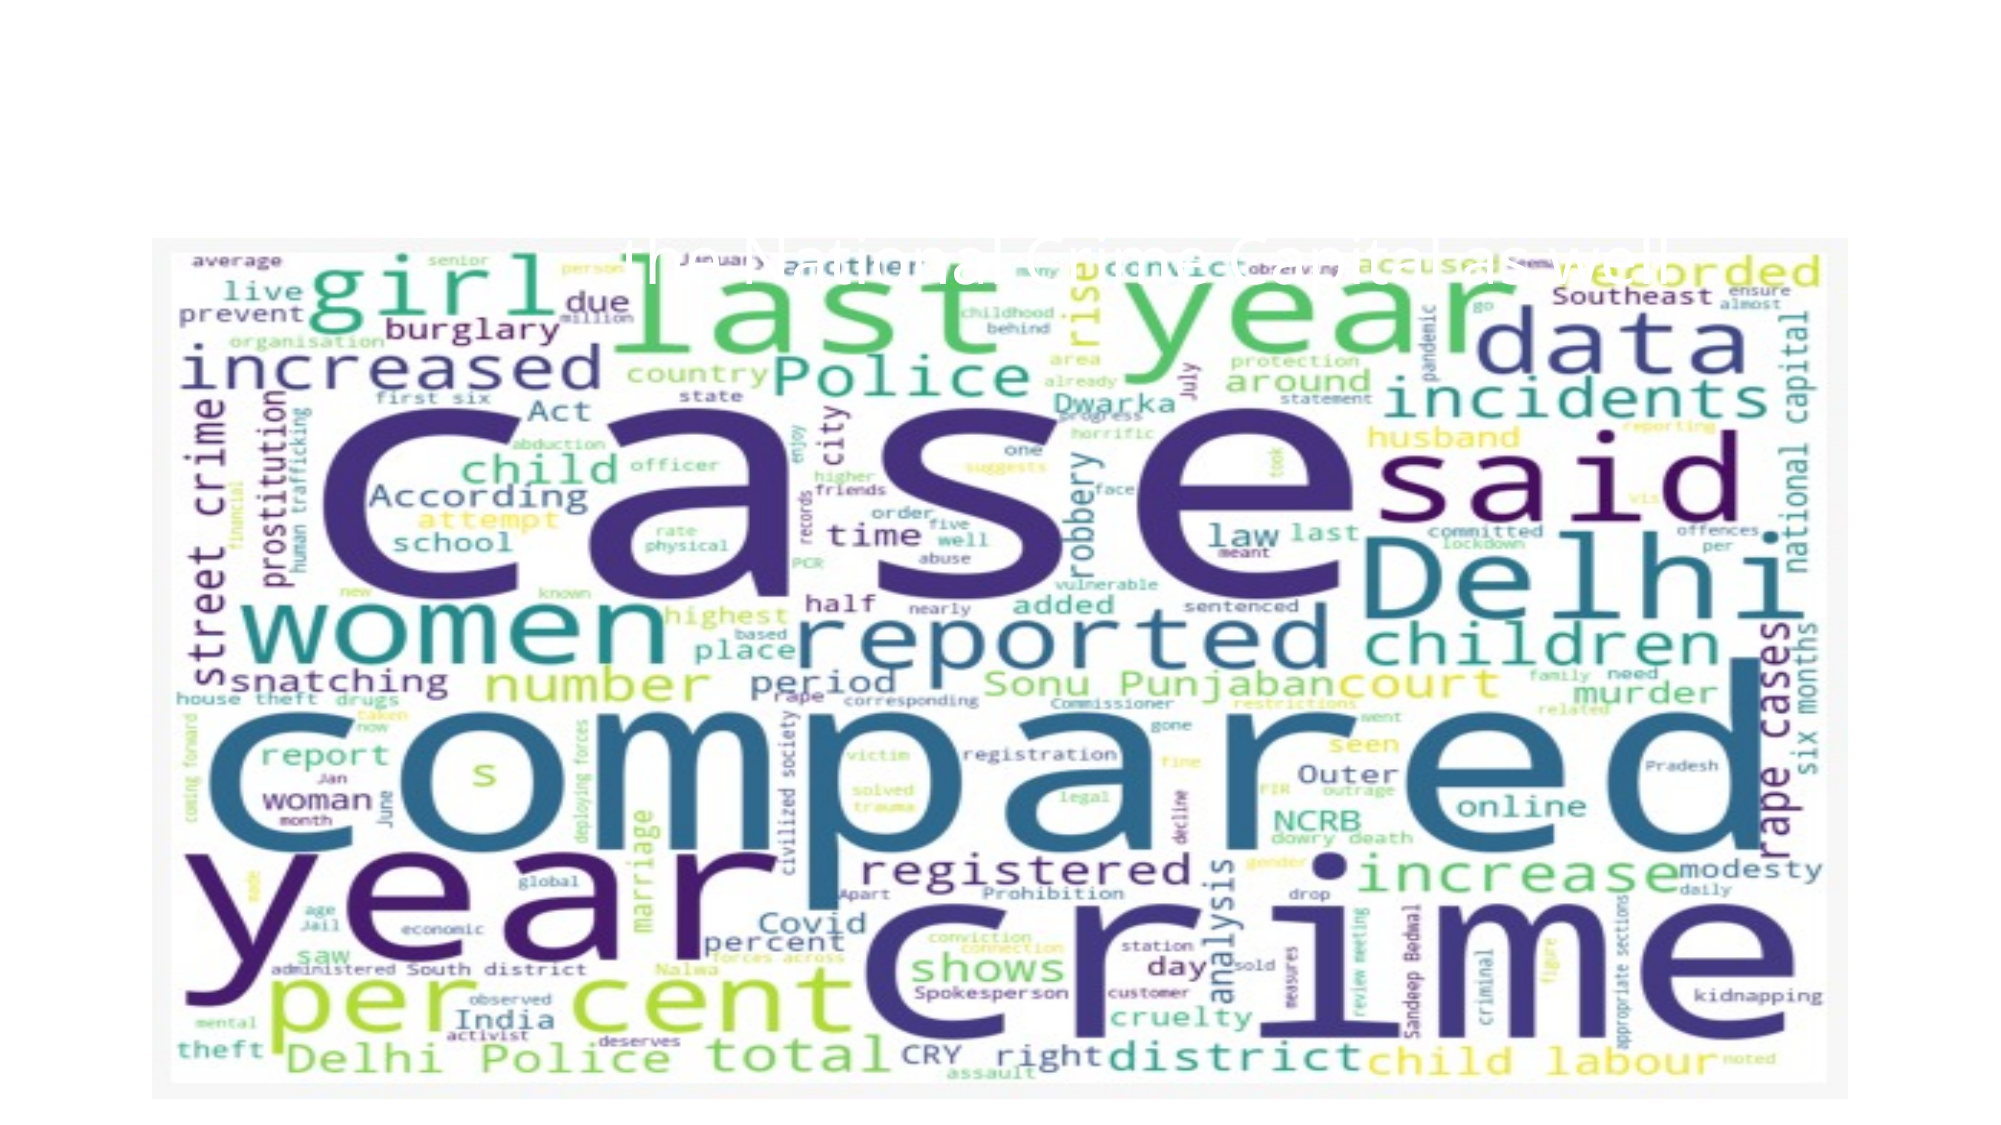

This Word Cloud depicts that our National Capital of India is
                       the National Crime Capital as well